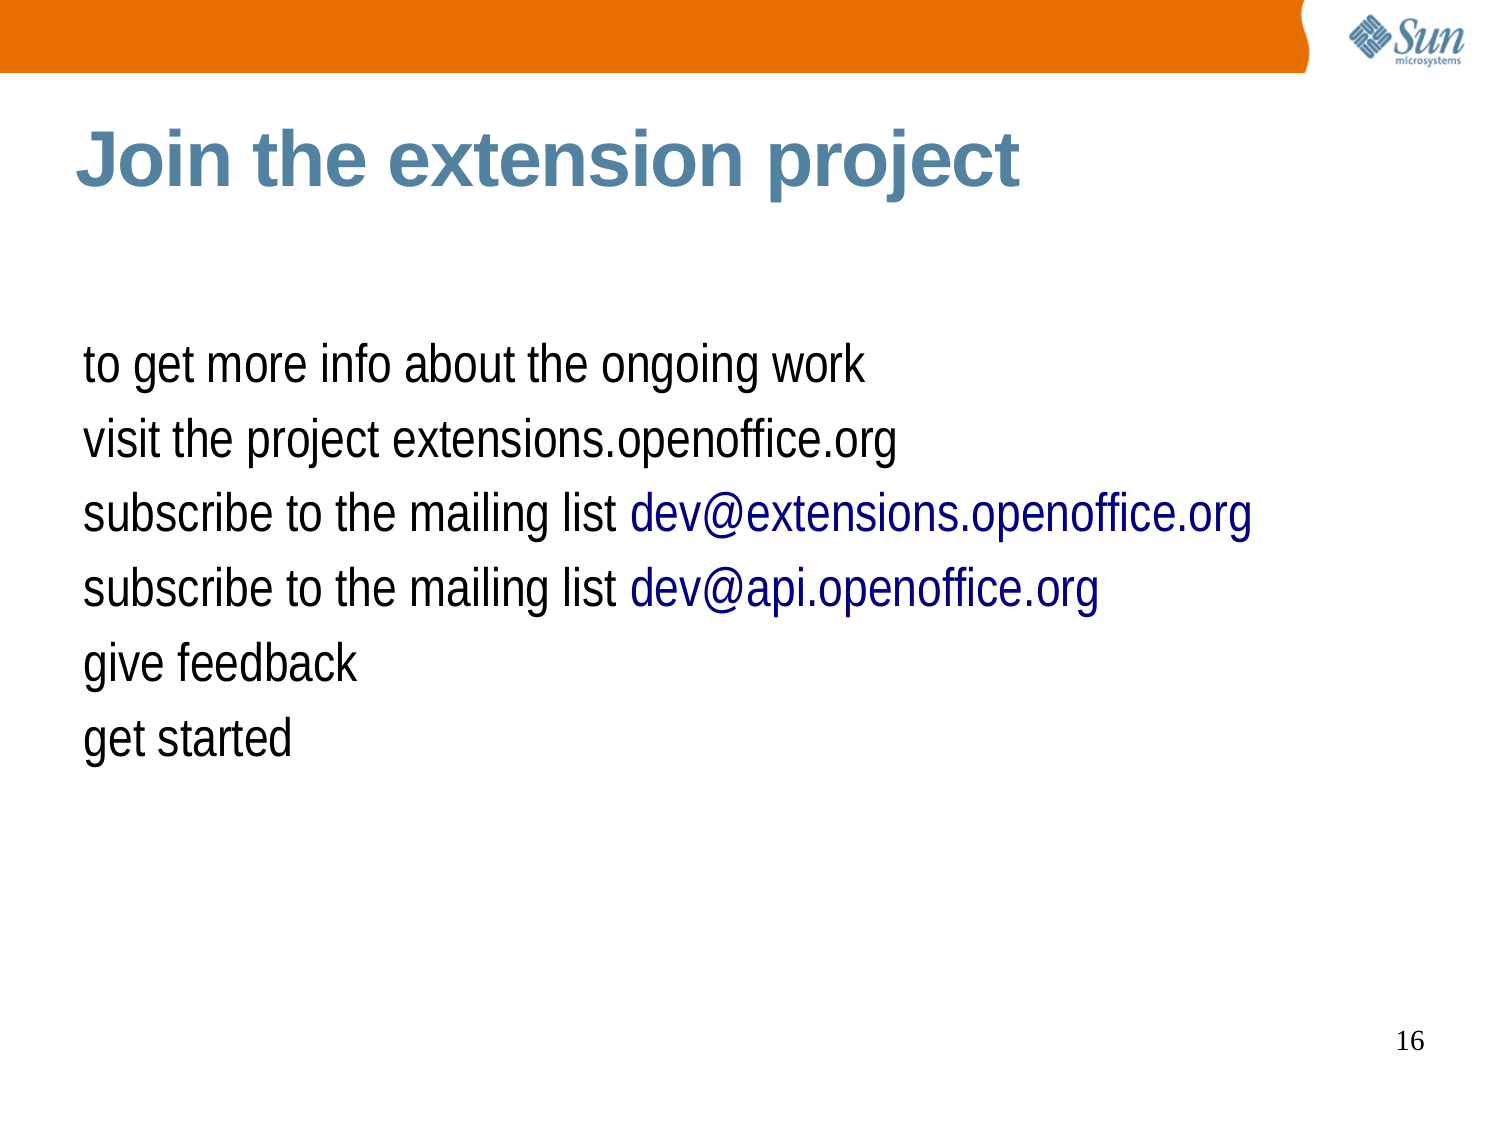

# Join the extension project
to get more info about the ongoing work
visit the project extensions.openoffice.org
subscribe to the mailing list dev@extensions.openoffice.org
subscribe to the mailing list dev@api.openoffice.org
give feedback
get started
16